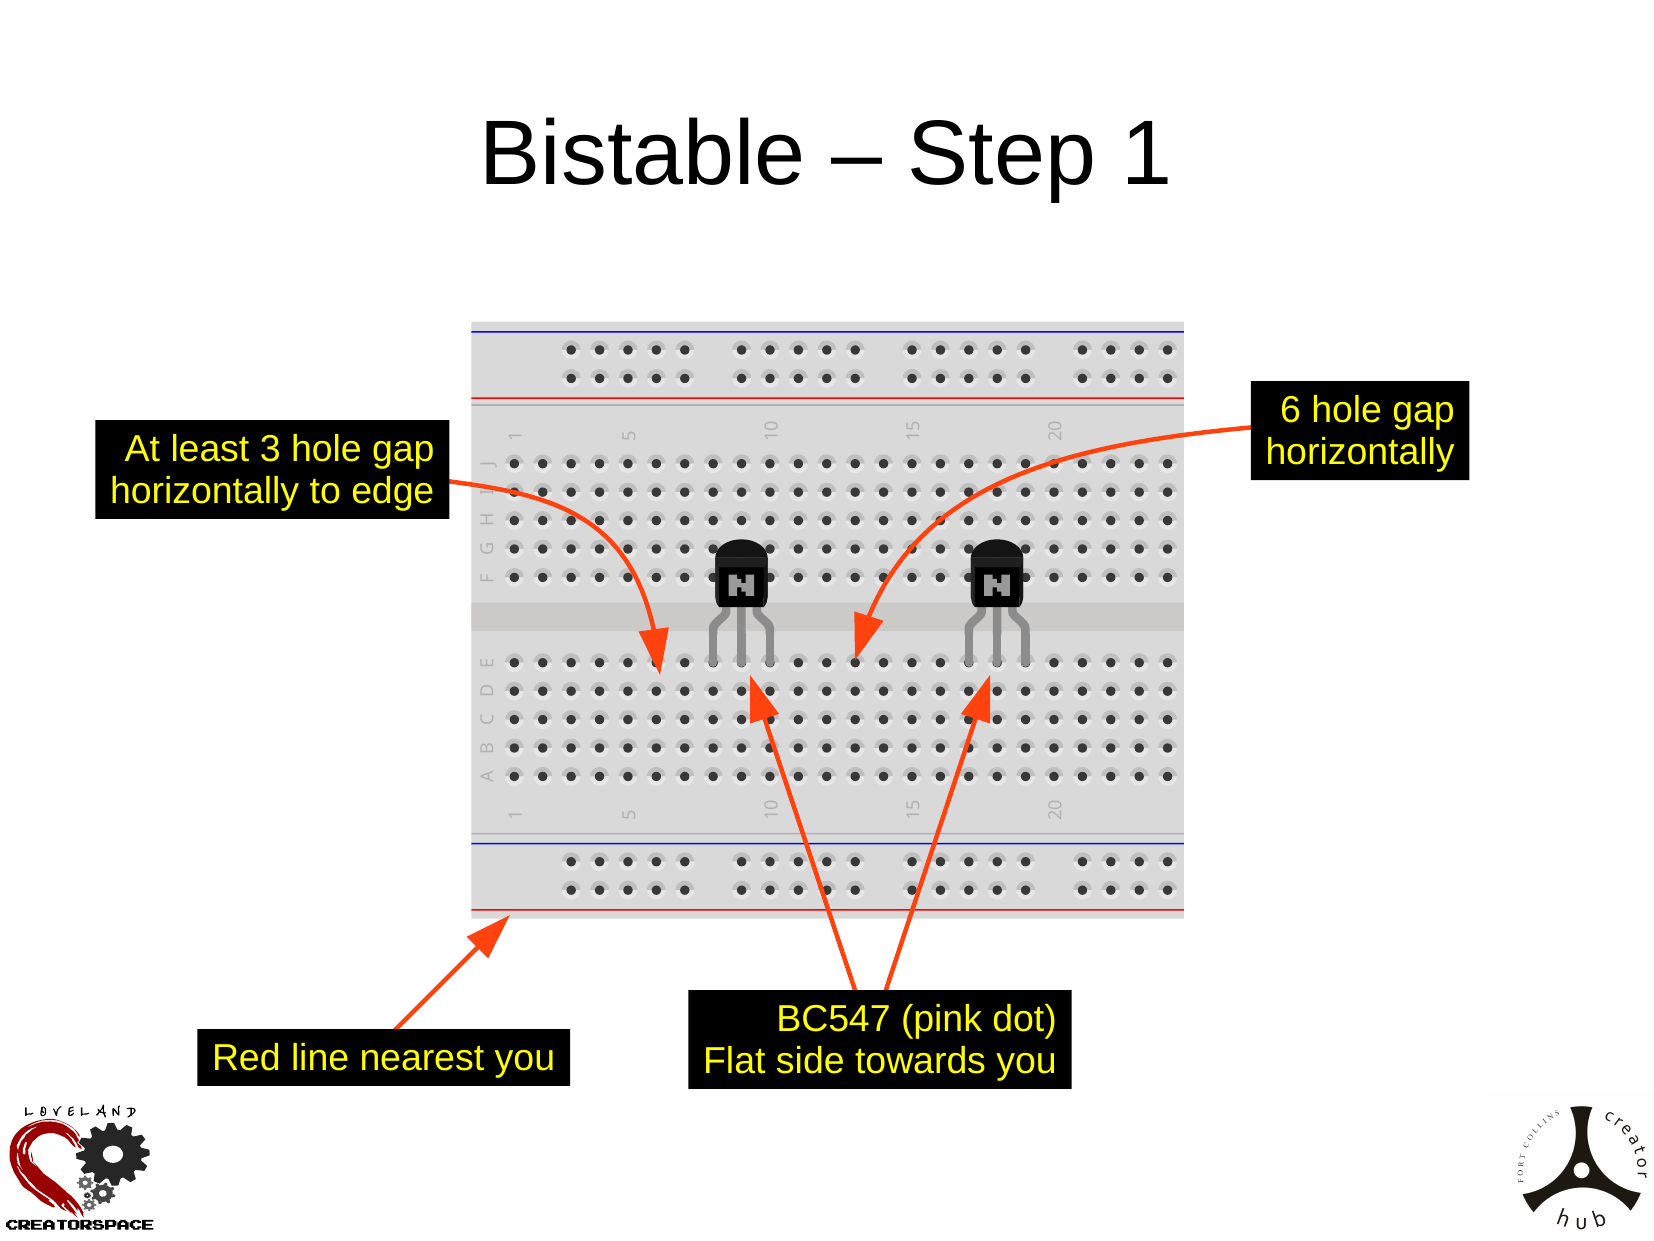

# Bistable – Step 1
6 hole gap
horizontally
At least 3 hole gap
horizontally to edge
BC547 (pink dot)
Flat side towards you
Red line nearest you